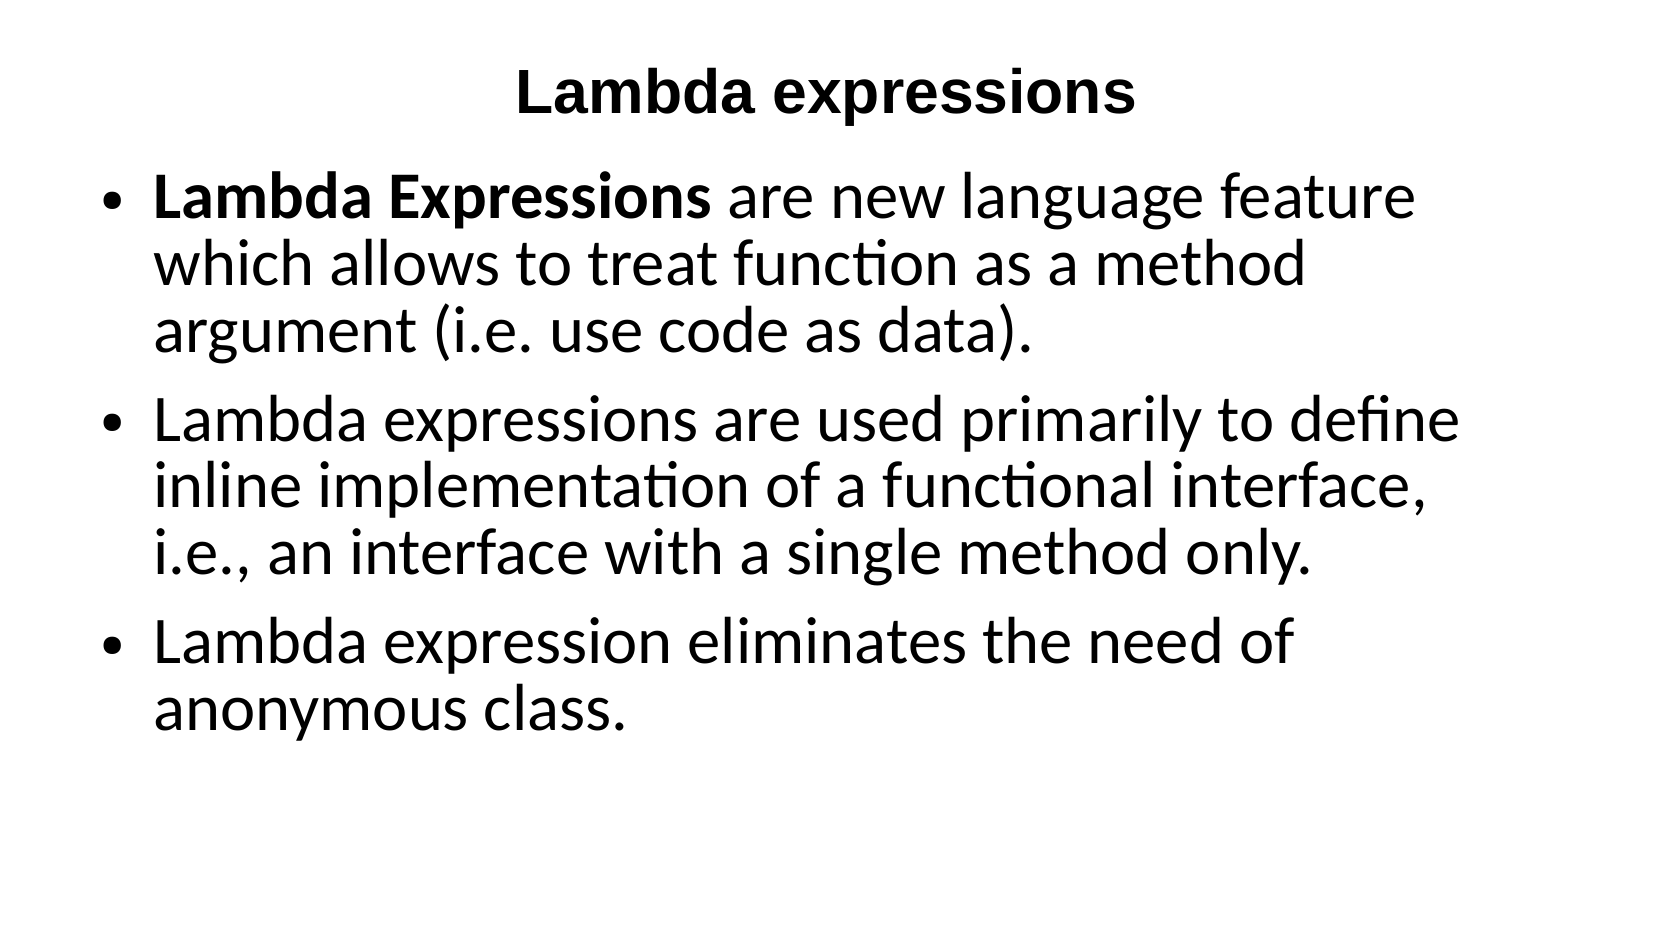

# Lambda expressions
Lambda Expressions are new language feature which allows to treat function as a method argument (i.e. use code as data).
Lambda expressions are used primarily to define inline implementation of a functional interface, i.e., an interface with a single method only.
Lambda expression eliminates the need of anonymous class.